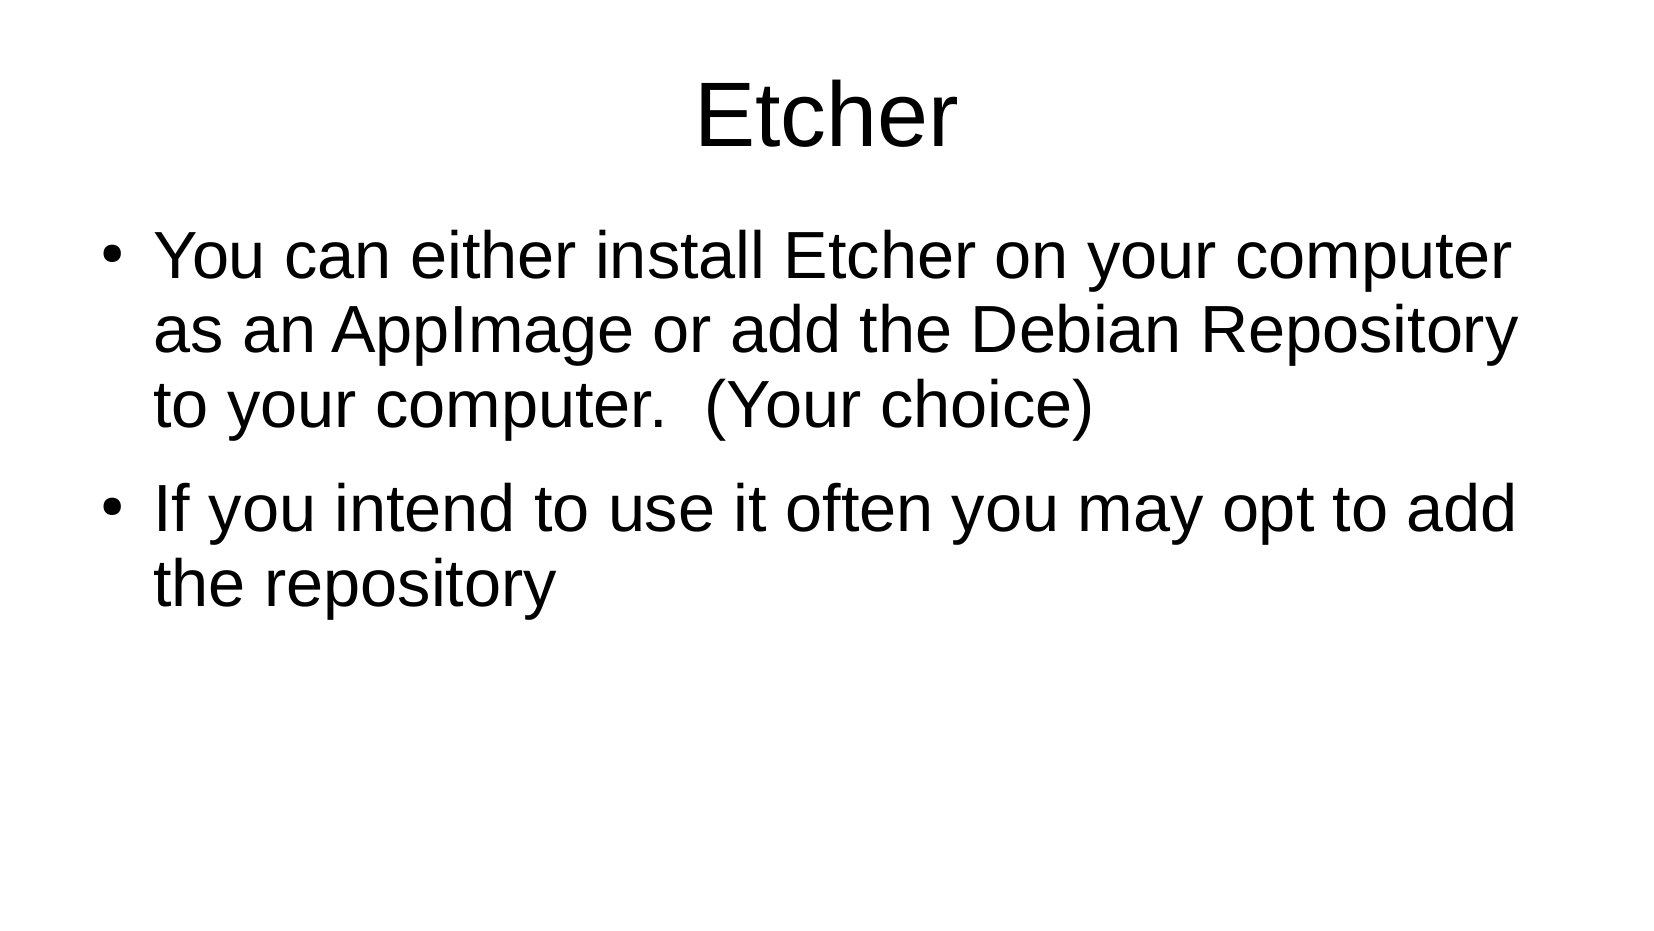

# Etcher
You can either install Etcher on your computer as an AppImage or add the Debian Repository to your computer. (Your choice)
If you intend to use it often you may opt to add the repository